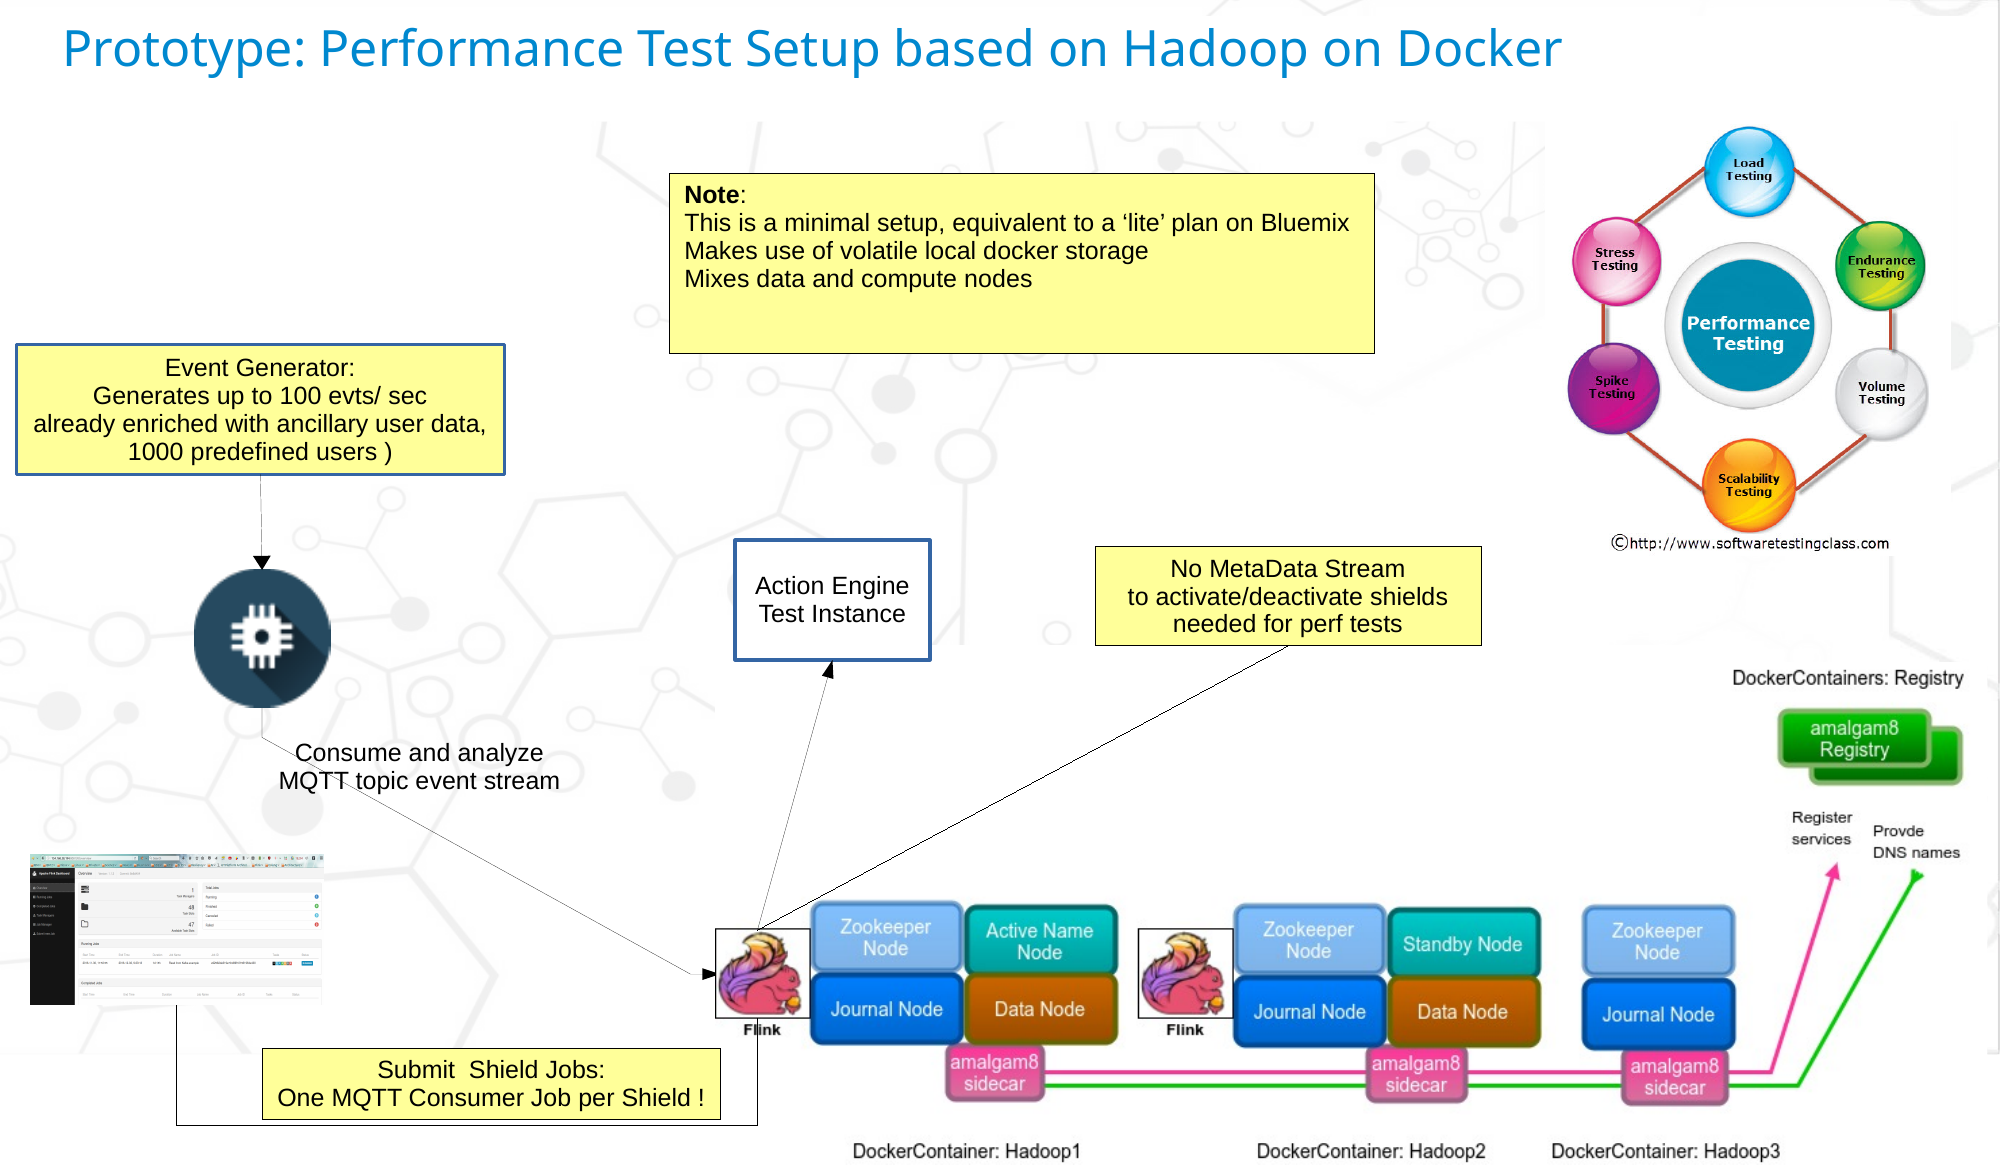

# Prototype: Performance Test Setup based on Hadoop on Docker
Note:
This is a minimal setup, equivalent to a ‘lite’ plan on Bluemix
Makes use of volatile local docker storage
Mixes data and compute nodes
Event Generator:
Generates up to 100 evts/ sec
already enriched with ancillary user data,
1000 predefined users )
Action Engine
Test Instance
No MetaData Stream
to activate/deactivate shields
needed for perf tests
Consume and analyze
MQTT topic event stream
Submit Shield Jobs:
One MQTT Consumer Job per Shield !
https://telerikhelper.net/2012/09/21/what-are-performance-testing-and-load-testing/